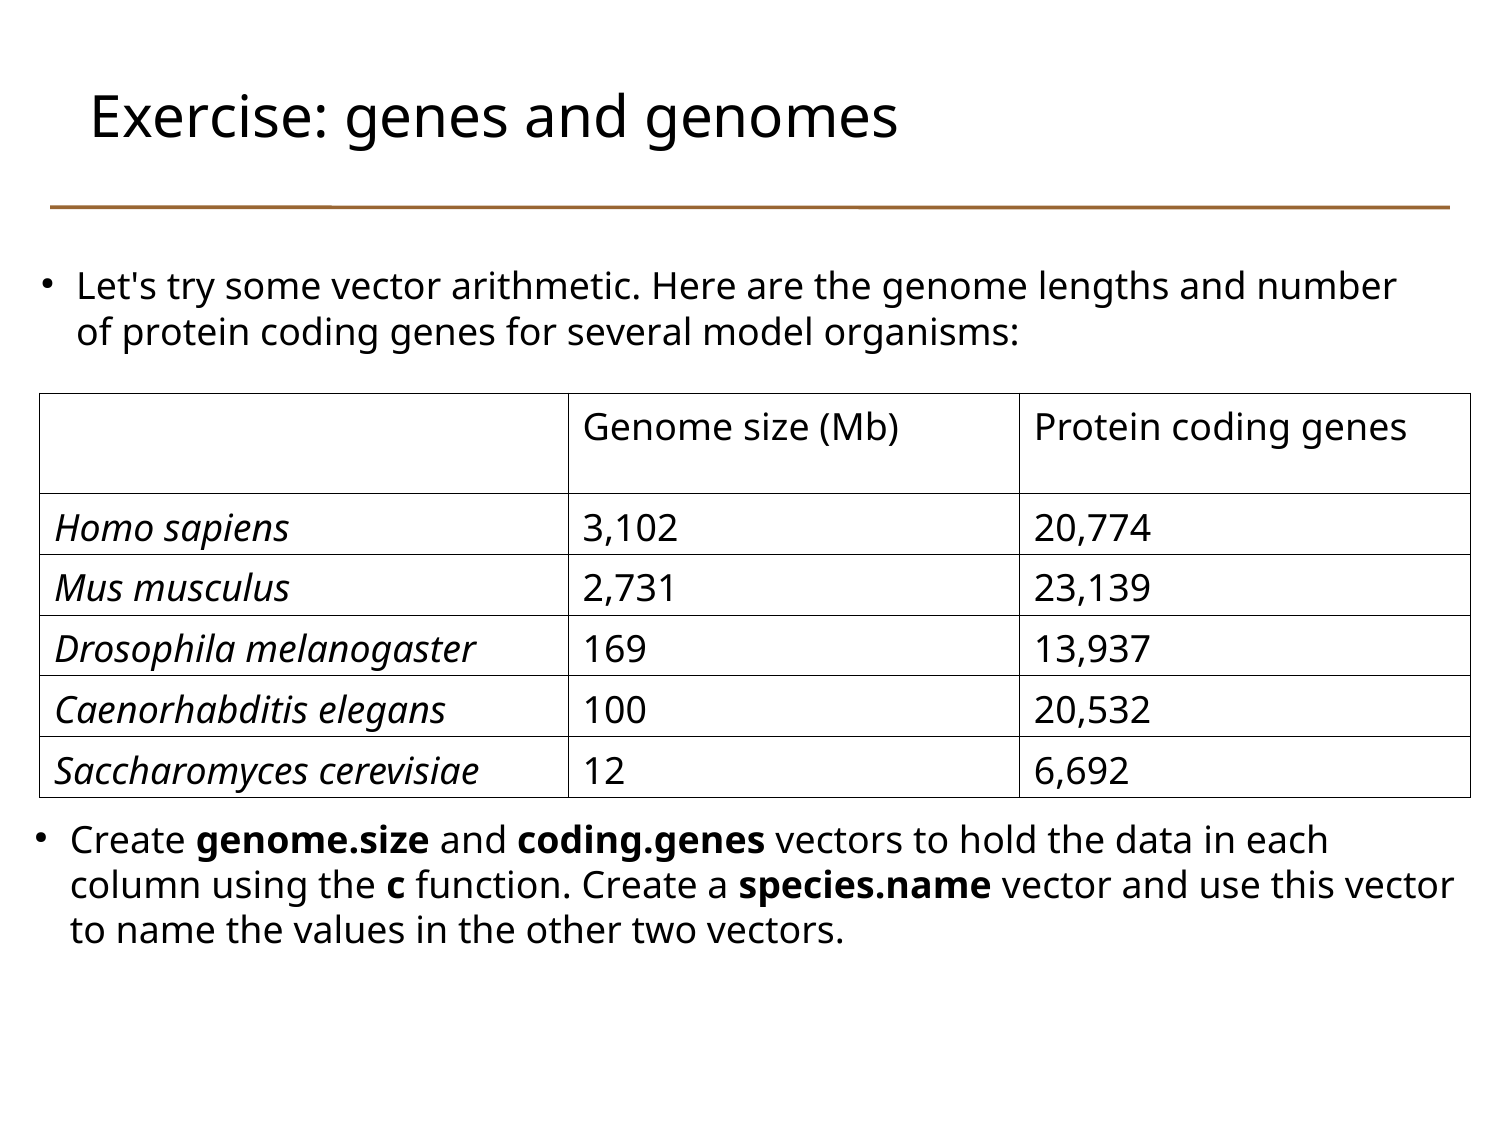

# Exercise: genes and genomes
Let's try some vector arithmetic. Here are the genome lengths and number of protein coding genes for several model organisms:
| Species | Genome size (Mb) | Protein coding genes |
| --- | --- | --- |
| Homo sapiens | 3,102 | 20,774 |
| Mus musculus | 2,731 | 23,139 |
| Drosophila melanogaster | 169 | 13,937 |
| Caenorhabditis elegans | 100 | 20,532 |
| Saccharomyces cerevisiae | 12 | 6,692 |
Create genome.size and coding.genes vectors to hold the data in each column using the c function. Create a species.name vector and use this vector to name the values in the other two vectors.